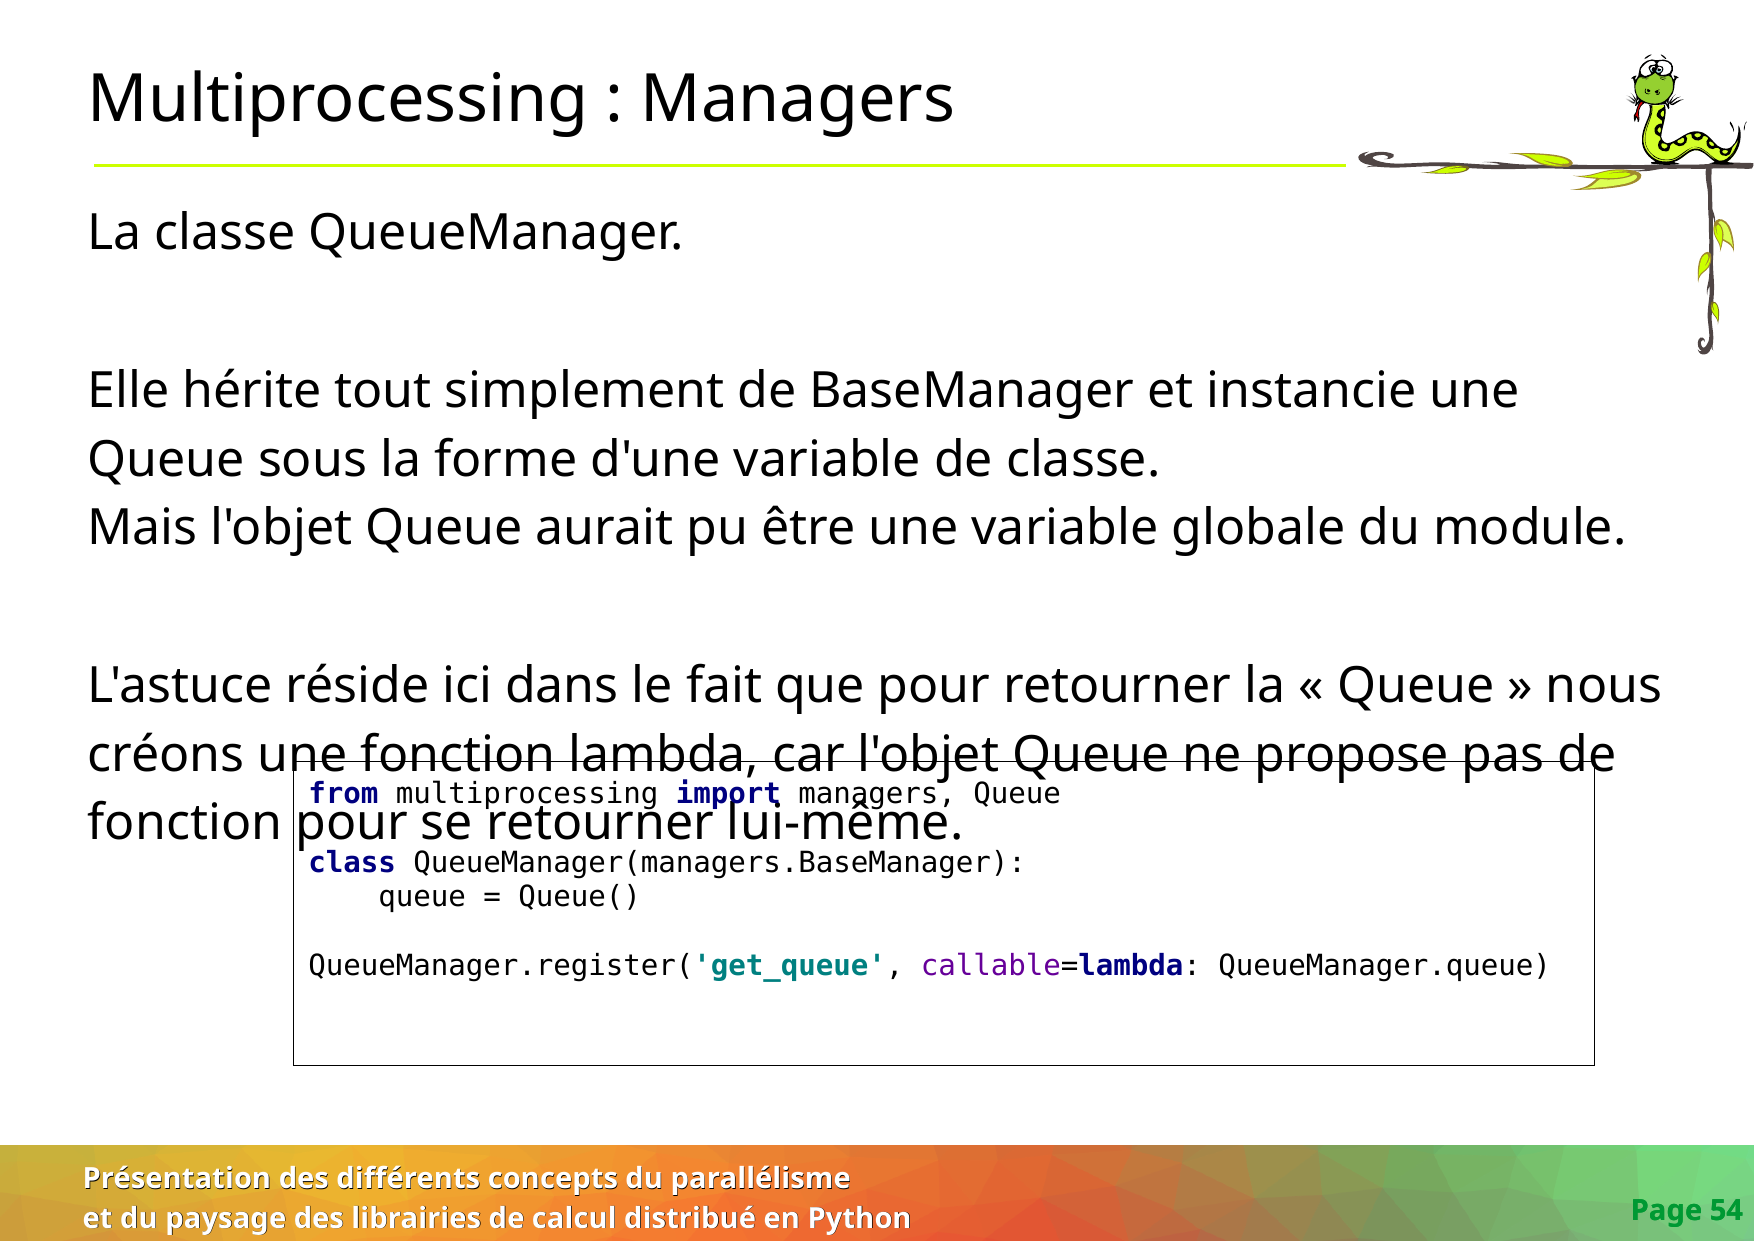

# Multiprocessing : Managers
La classe QueueManager.
Elle hérite tout simplement de BaseManager et instancie une Queue sous la forme d'une variable de classe.
Mais l'objet Queue aurait pu être une variable globale du module.
L'astuce réside ici dans le fait que pour retourner la « Queue » nous créons une fonction lambda, car l'objet Queue ne propose pas de fonction pour se retourner lui-même.
from multiprocessing import managers, Queue
class QueueManager(managers.BaseManager):
 queue = Queue()
QueueManager.register('get_queue', callable=lambda: QueueManager.queue)
54